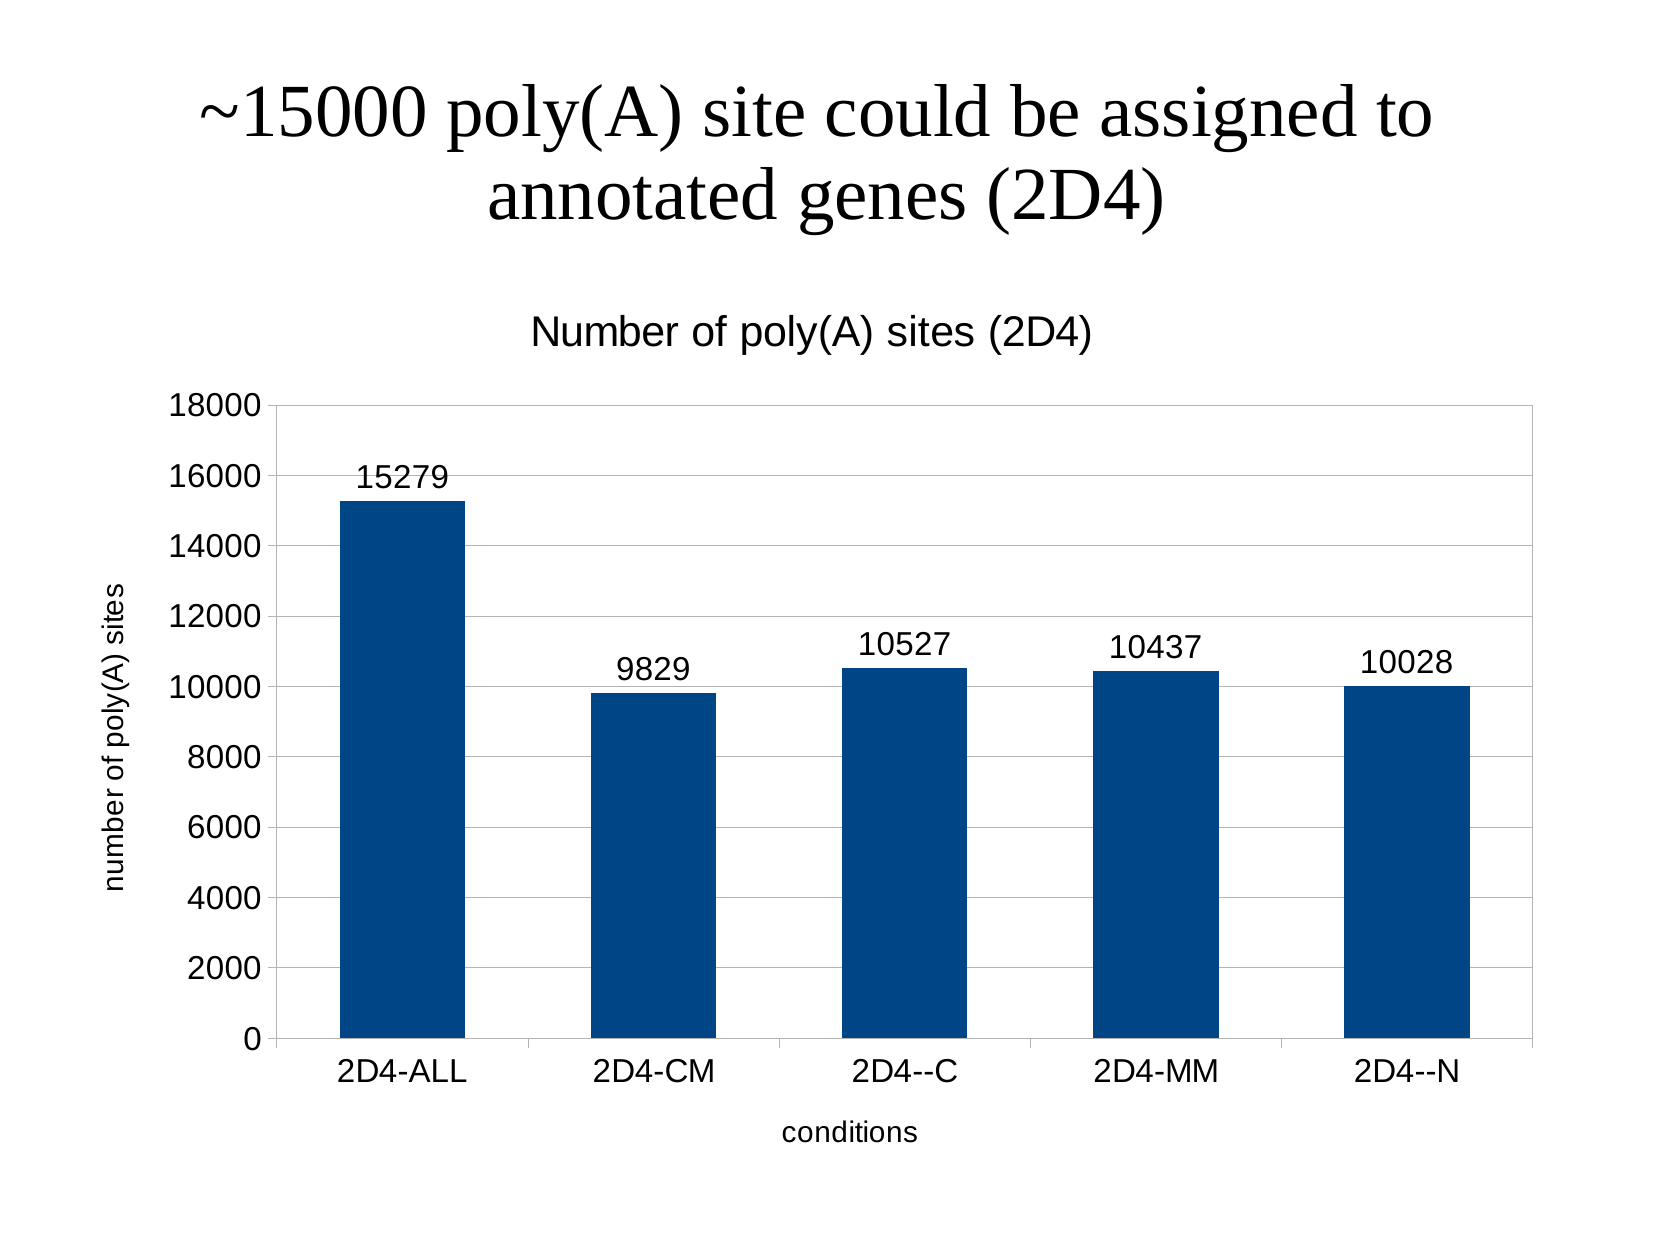

# ~15000 poly(A) site could be assigned to annotated genes (2D4)
### Chart: Number of poly(A) sites (2D4)
| Category | Column E |
|---|---|
| 2D4-ALL | 15279.0 |
| 2D4-CM | 9829.0 |
| 2D4--C | 10527.0 |
| 2D4-MM | 10437.0 |
| 2D4--N | 10028.0 |